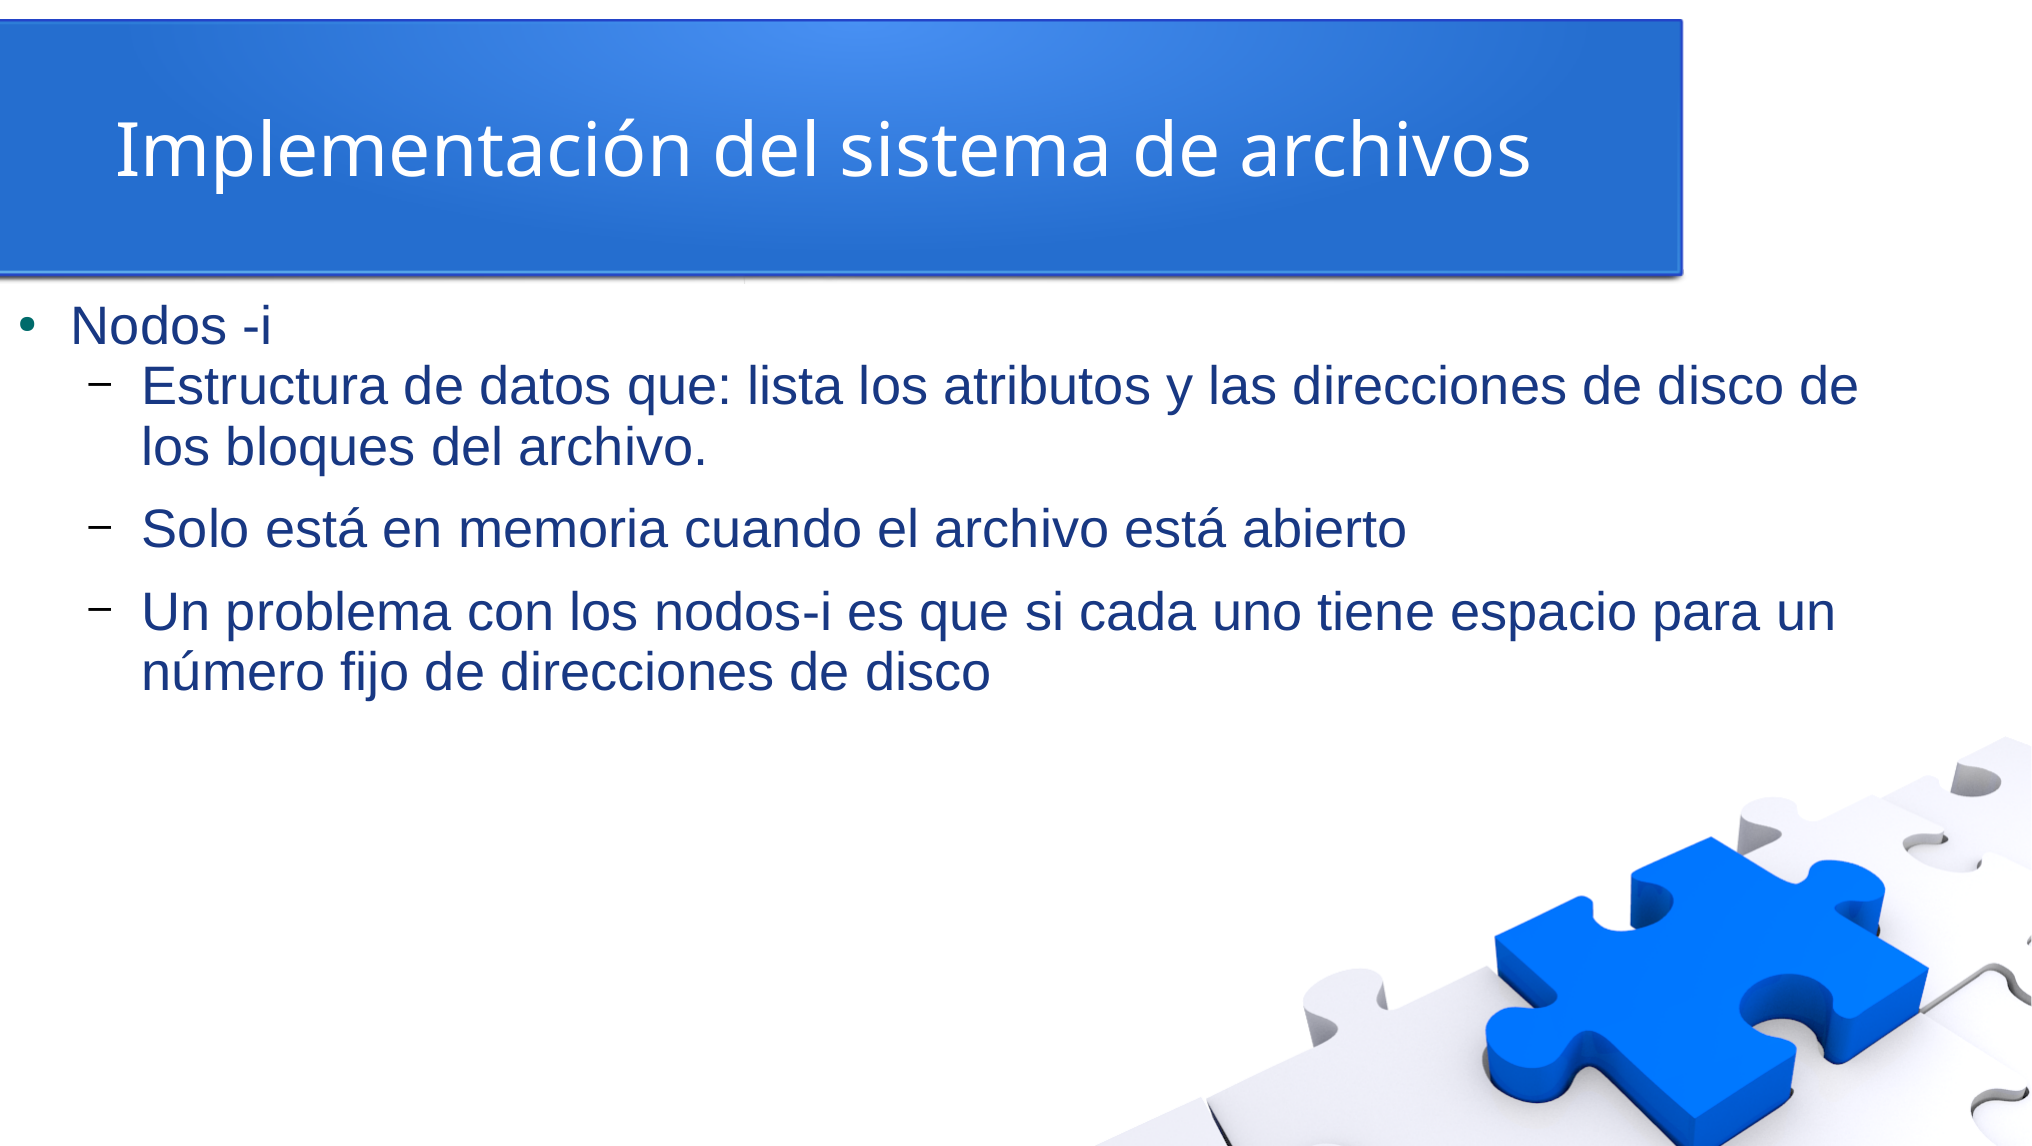

# Implementación del sistema de archivos
Nodos -i
Estructura de datos que: lista los atributos y las direcciones de disco de los bloques del archivo.
Solo está en memoria cuando el archivo está abierto
Un problema con los nodos-i es que si cada uno tiene espacio para un número fijo de direcciones de disco